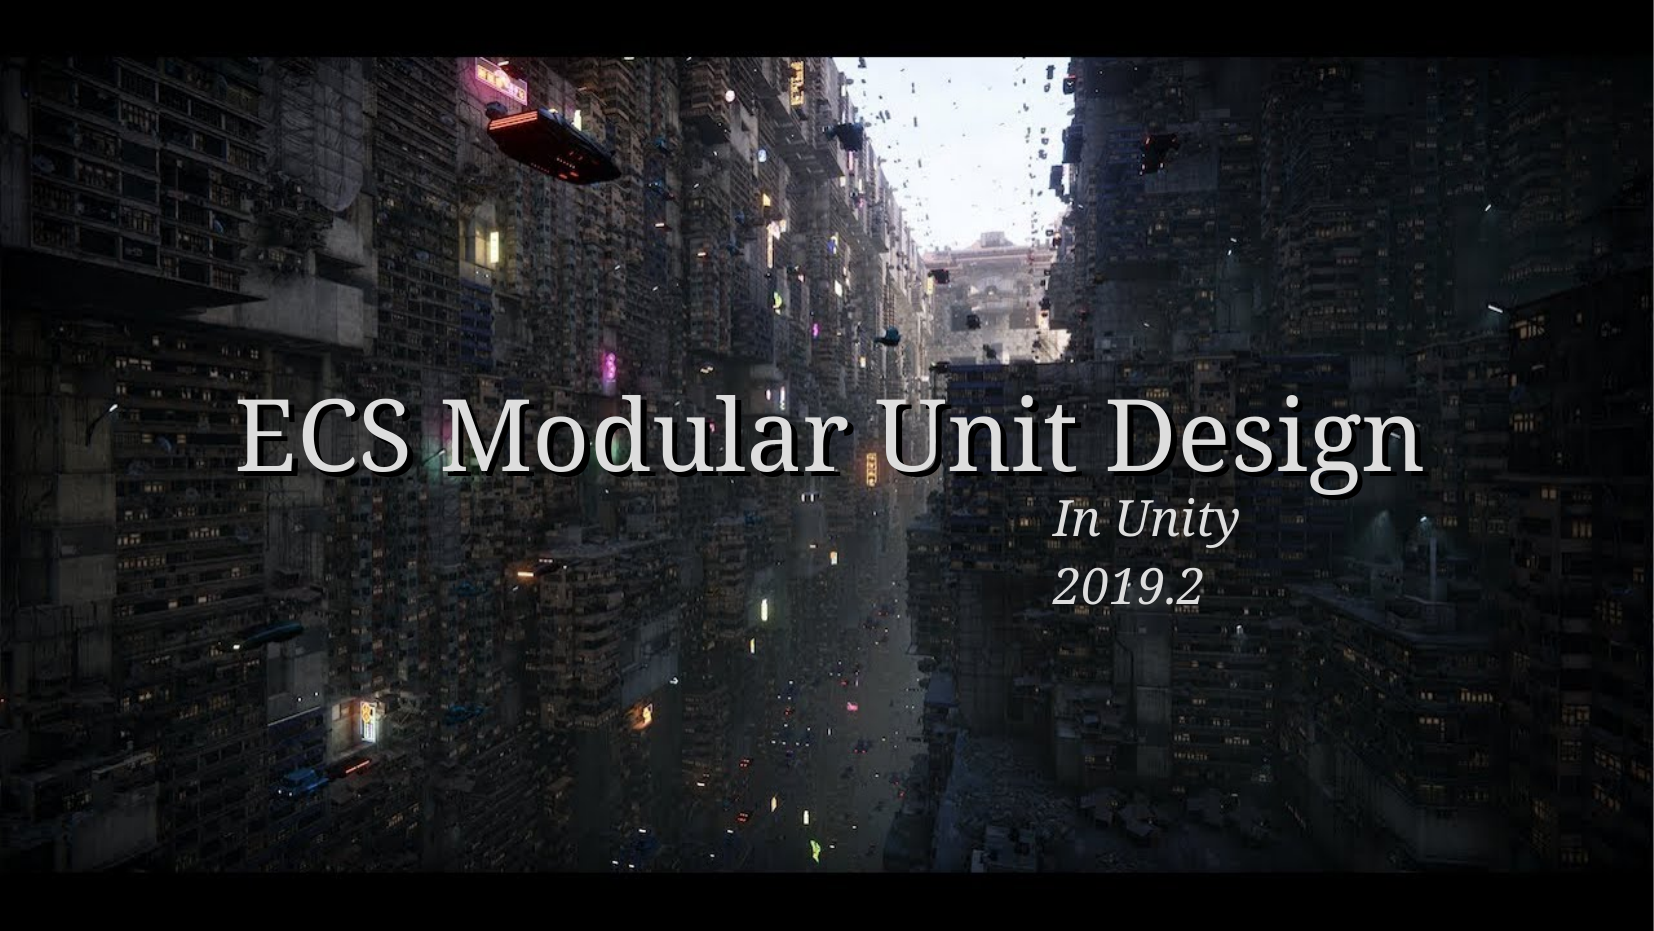

# ECS Modular Unit Design
In Unity 2019.2